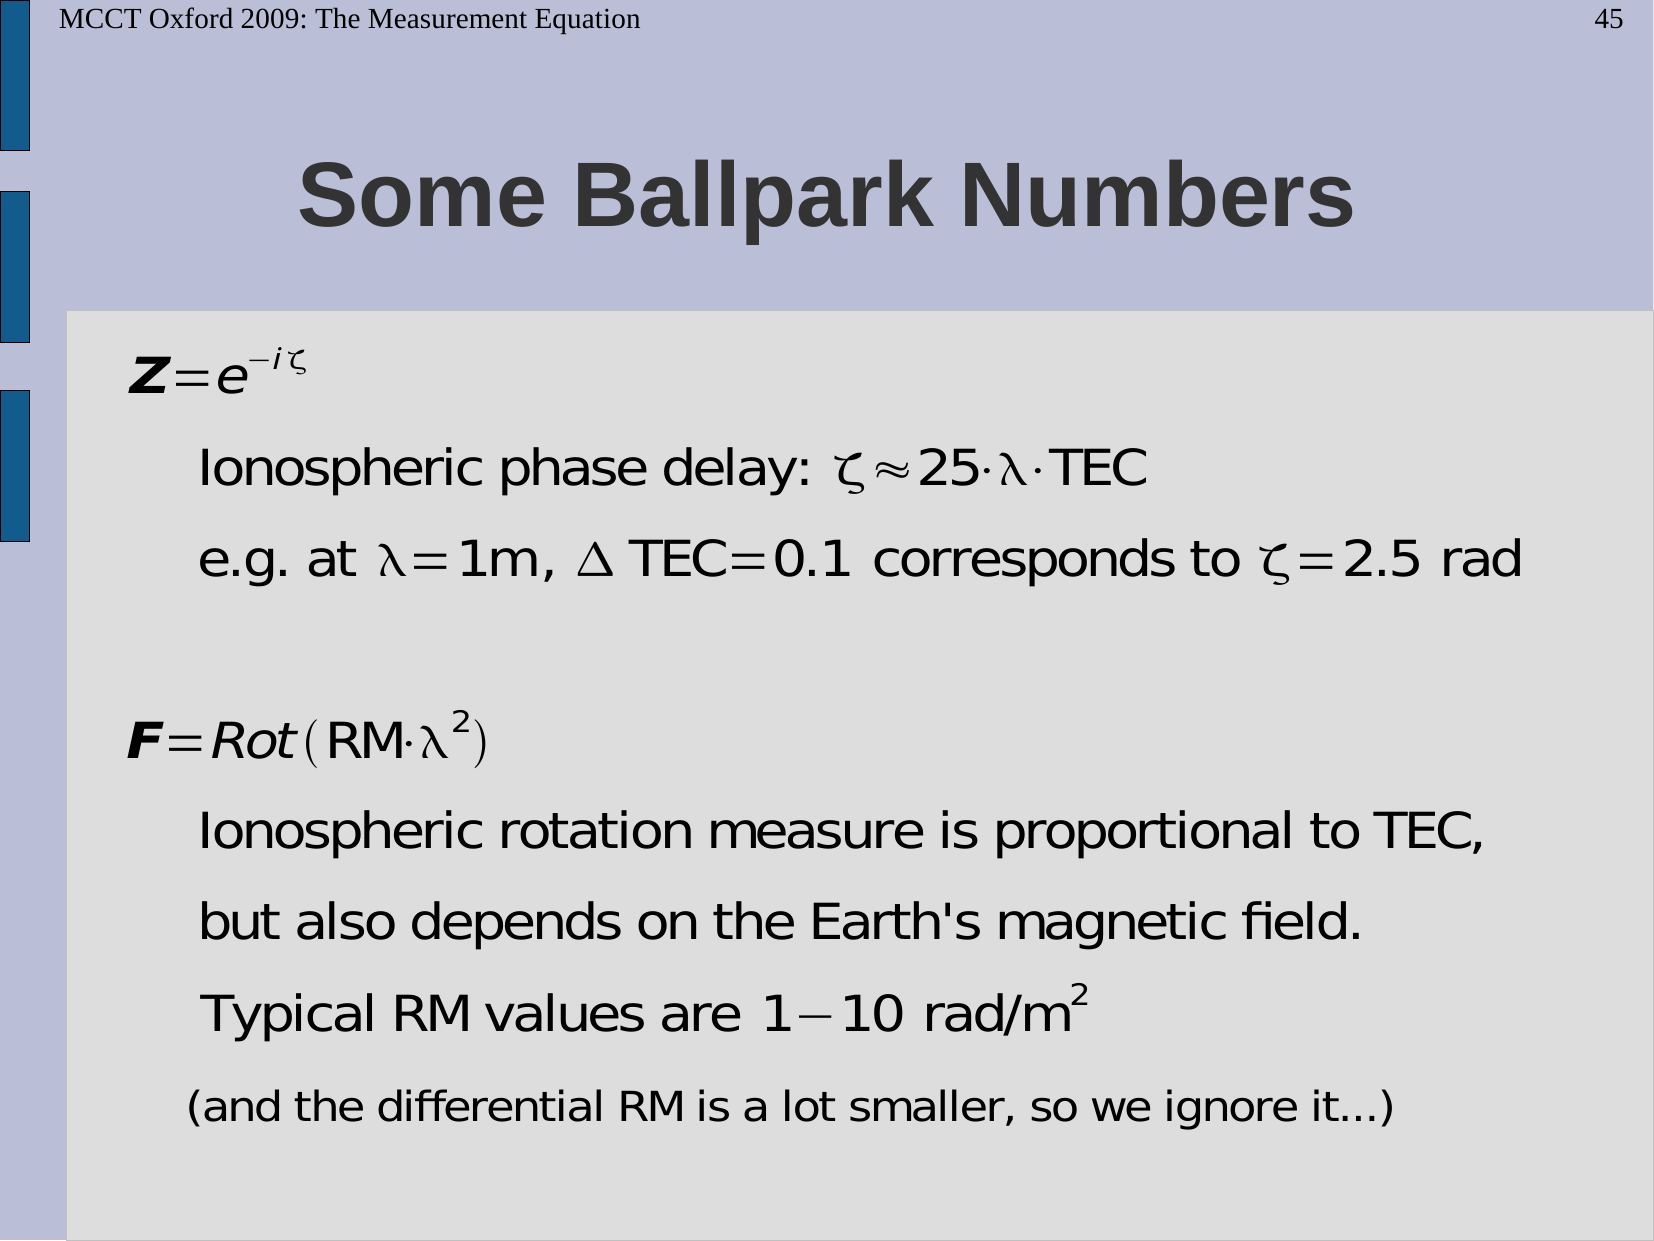

MCCT Oxford 2009: The Measurement Equation
45
# Some Ballpark Numbers